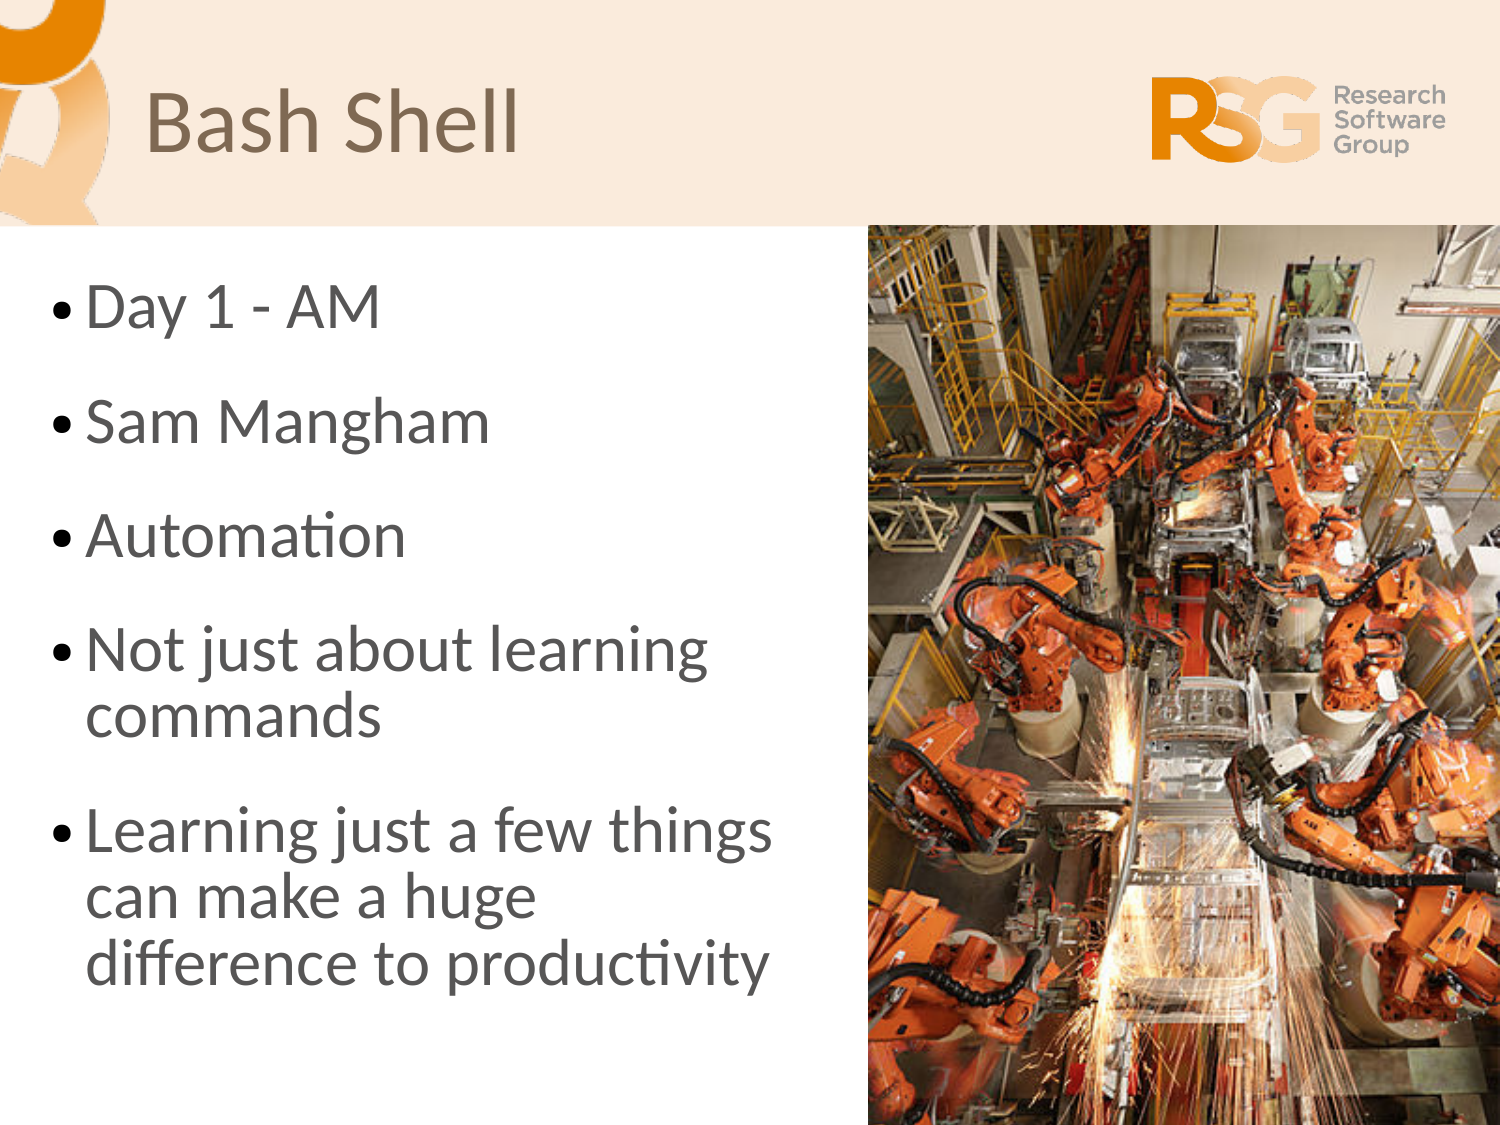

# Bash Shell
Day 1 - AM
Sam Mangham
Automation
Not just about learning commands
Learning just a few things can make a huge difference to productivity